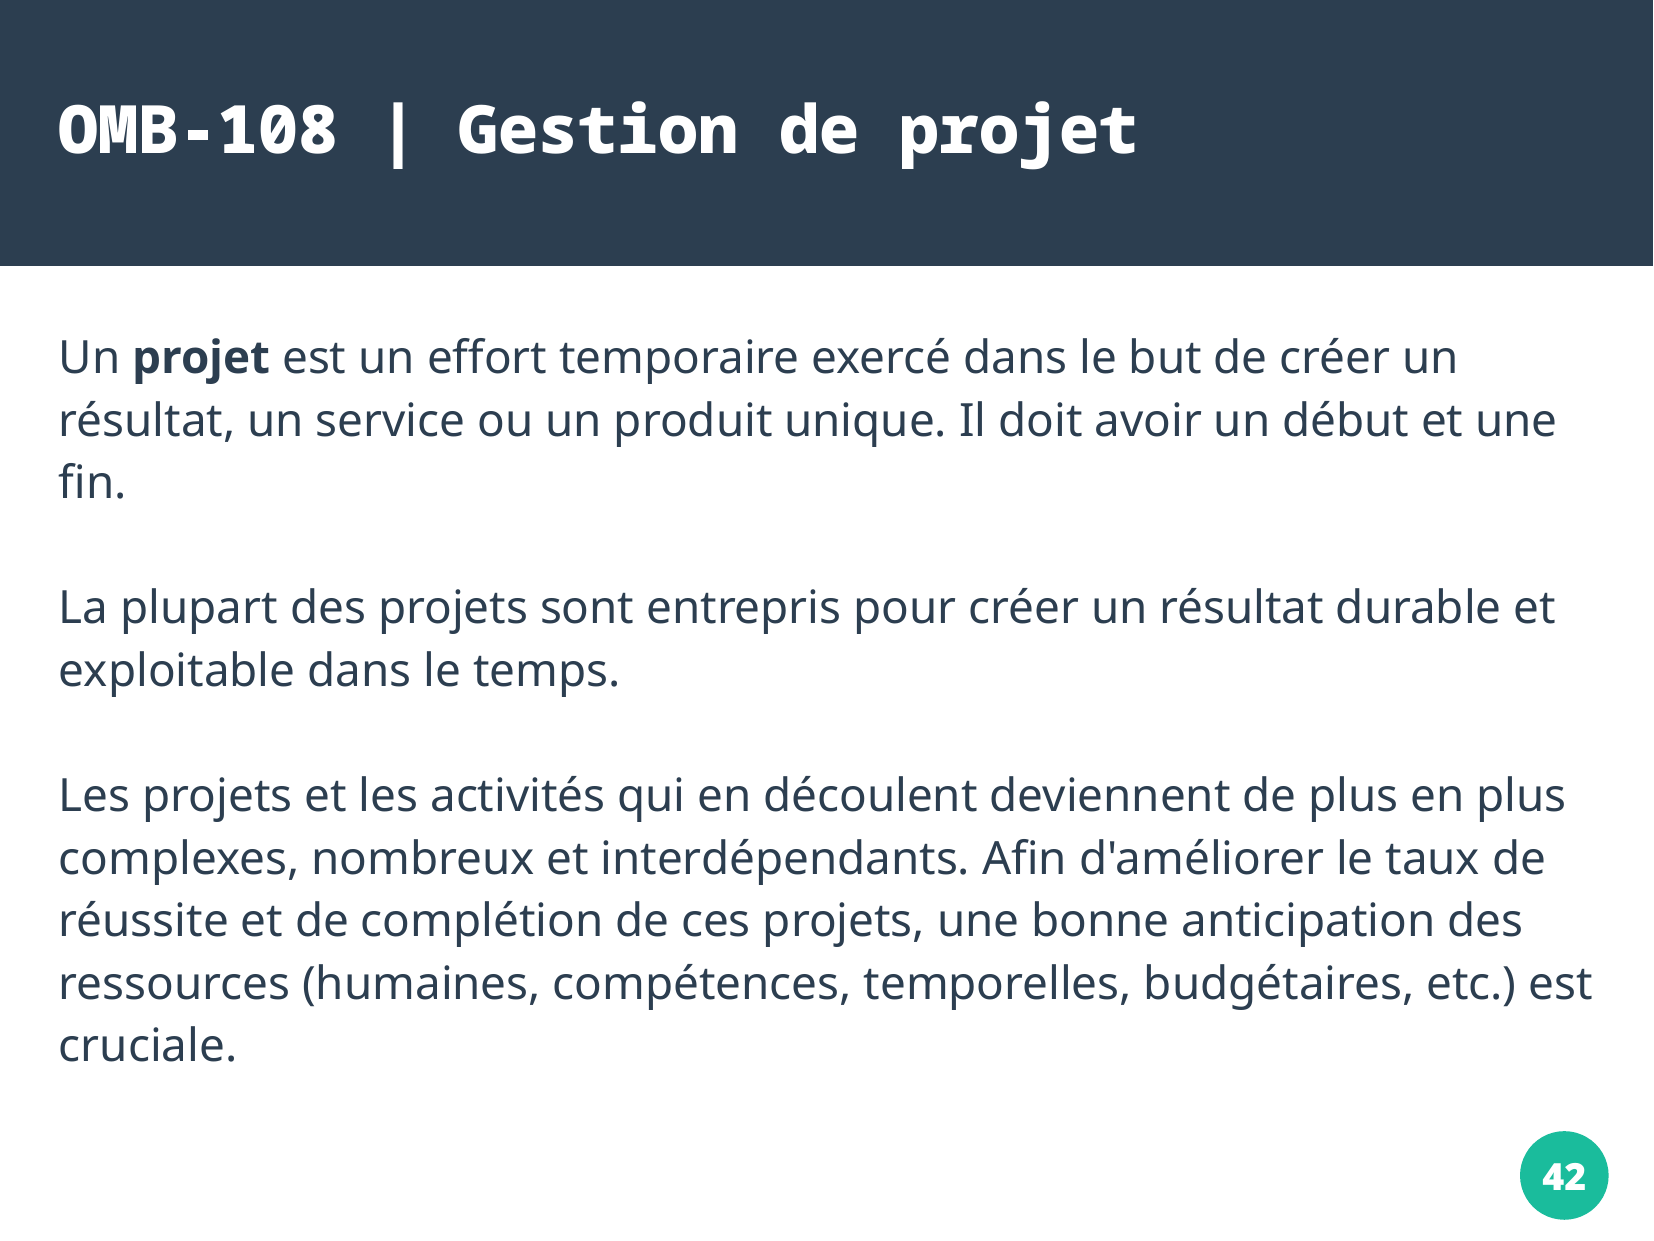

# OMB-108 | Gestion de projet
Un projet est un effort temporaire exercé dans le but de créer un résultat, un service ou un produit unique. Il doit avoir un début et une fin.
La plupart des projets sont entrepris pour créer un résultat durable et exploitable dans le temps.
Les projets et les activités qui en découlent deviennent de plus en plus complexes, nombreux et interdépendants. Afin d'améliorer le taux de réussite et de complétion de ces projets, une bonne anticipation des ressources (humaines, compétences, temporelles, budgétaires, etc.) est cruciale.
42